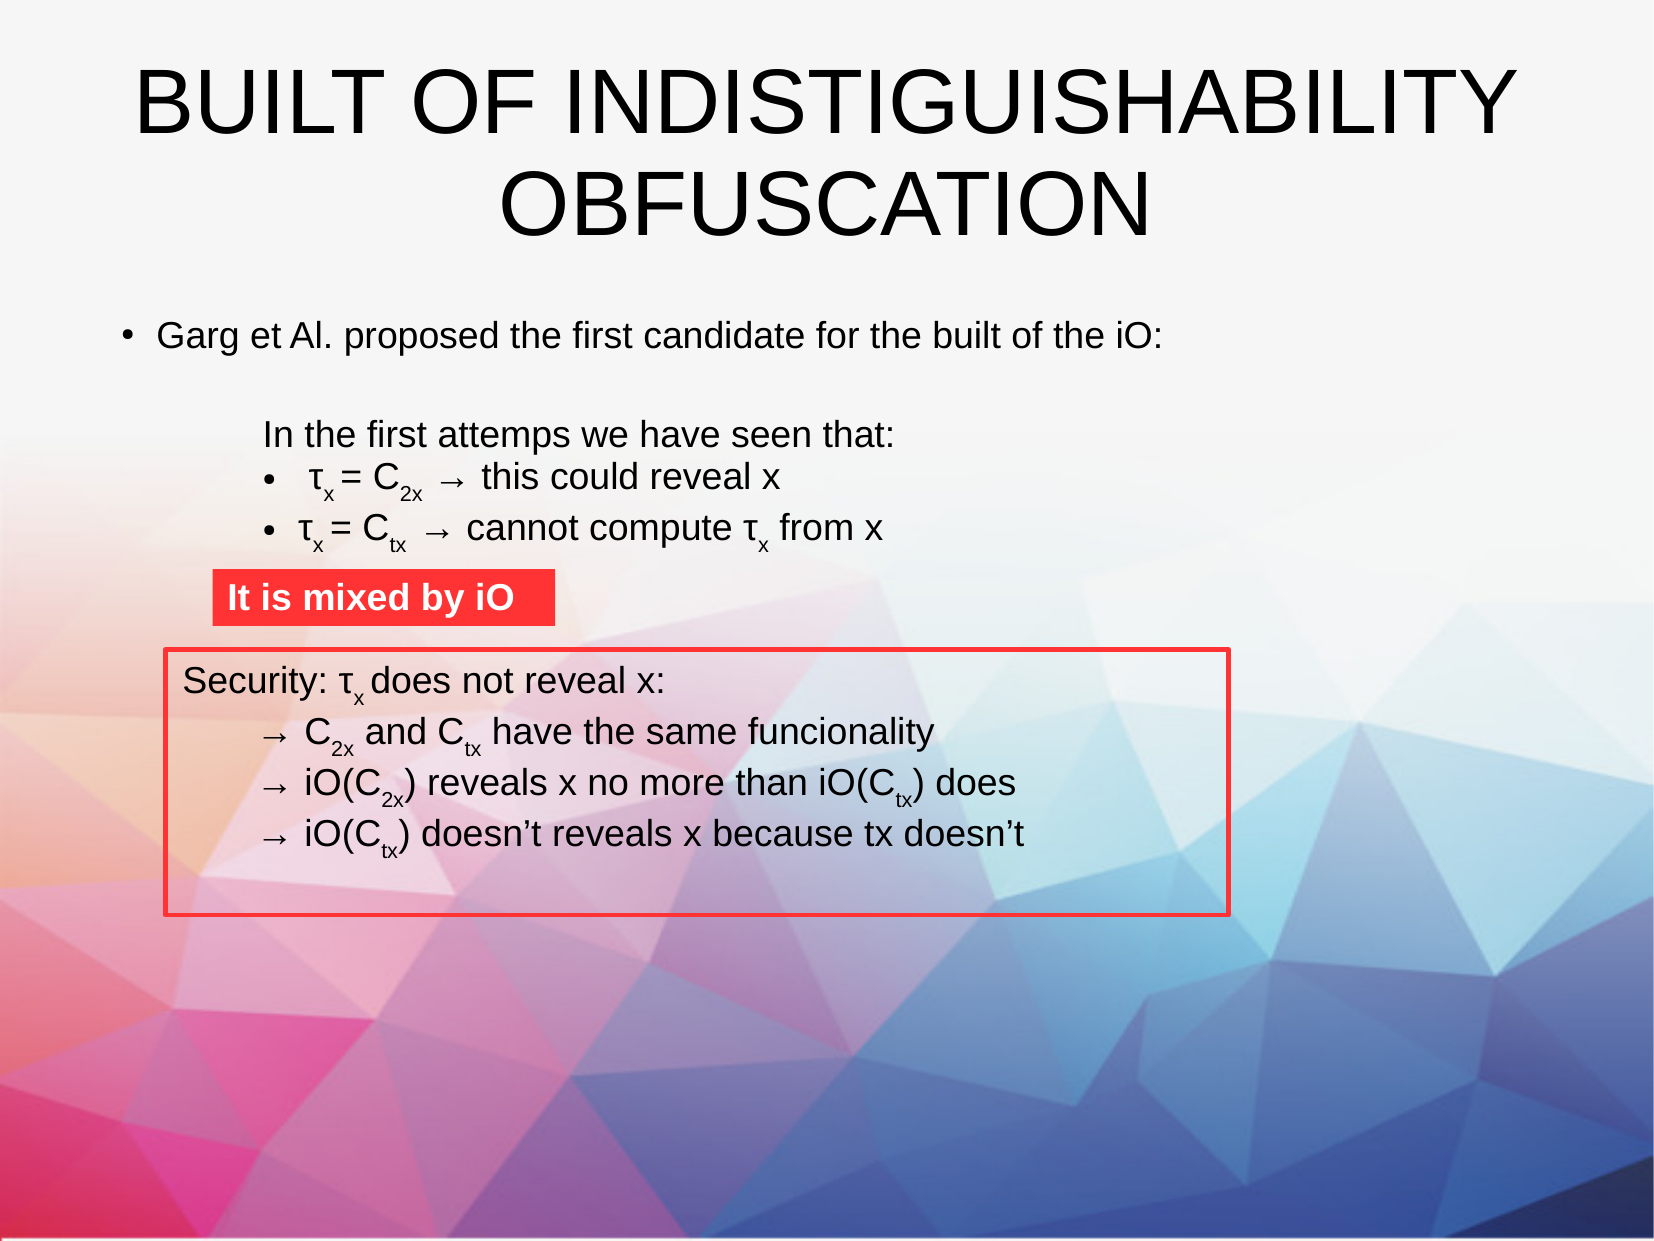

# BUILT OF INDISTIGUISHABILITY OBFUSCATION
Garg et Al. proposed the first candidate for the built of the iO:
In the first attemps we have seen that:
 τx = C2x → this could reveal x
τx = Ctx → cannot compute τx from x
It is mixed by iO
Security: τx does not reveal x:
	→ C2x and Ctx have the same funcionality
	→ iO(C2x) reveals x no more than iO(Ctx) does
	→ iO(Ctx) doesn’t reveals x because tx doesn’t